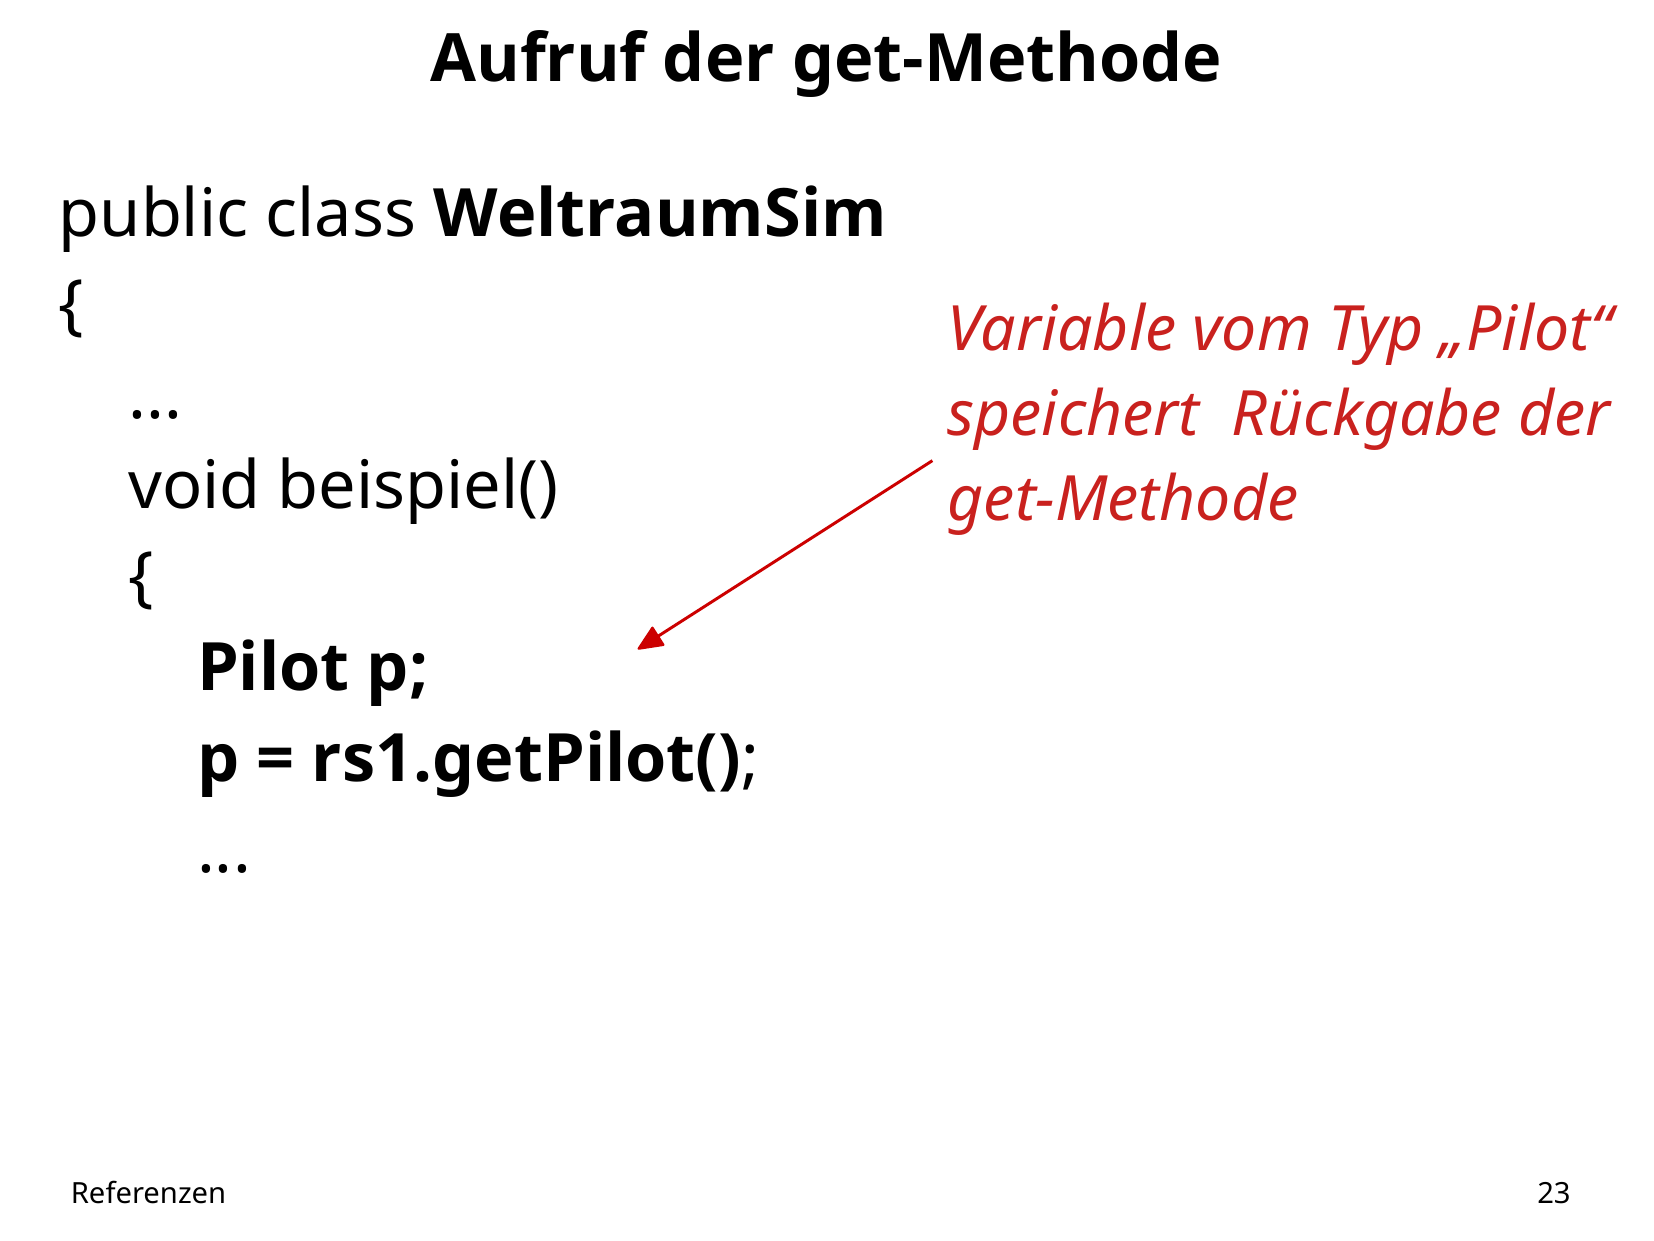

# Aufruf der get-Methode
public class WeltraumSim
{
 ...
 void beispiel()
 {
 Pilot p;
 p = rs1.getPilot();
 ...
Variable vom Typ „Pilot“ speichert Rückgabe der
get-Methode
Referenzen
23